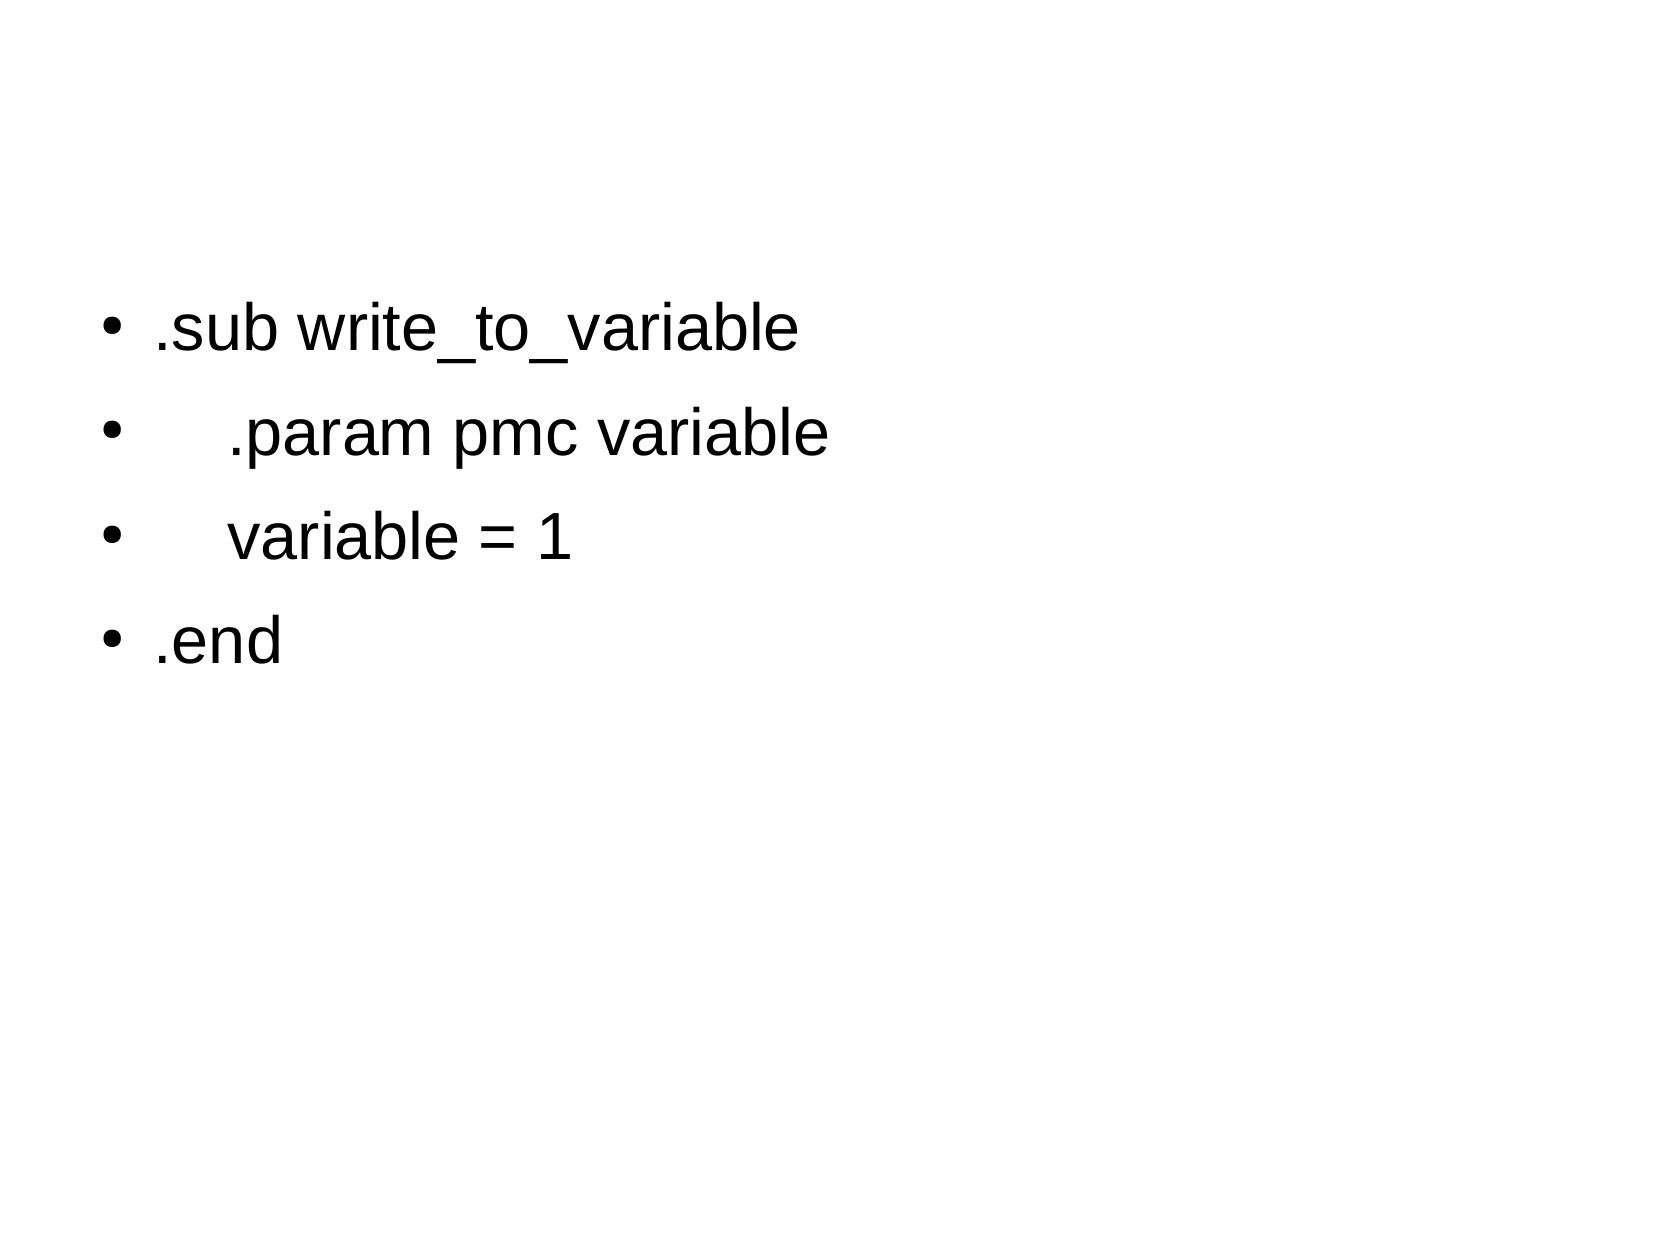

#
.sub write_to_variable
 .param pmc variable
 variable = 1
.end